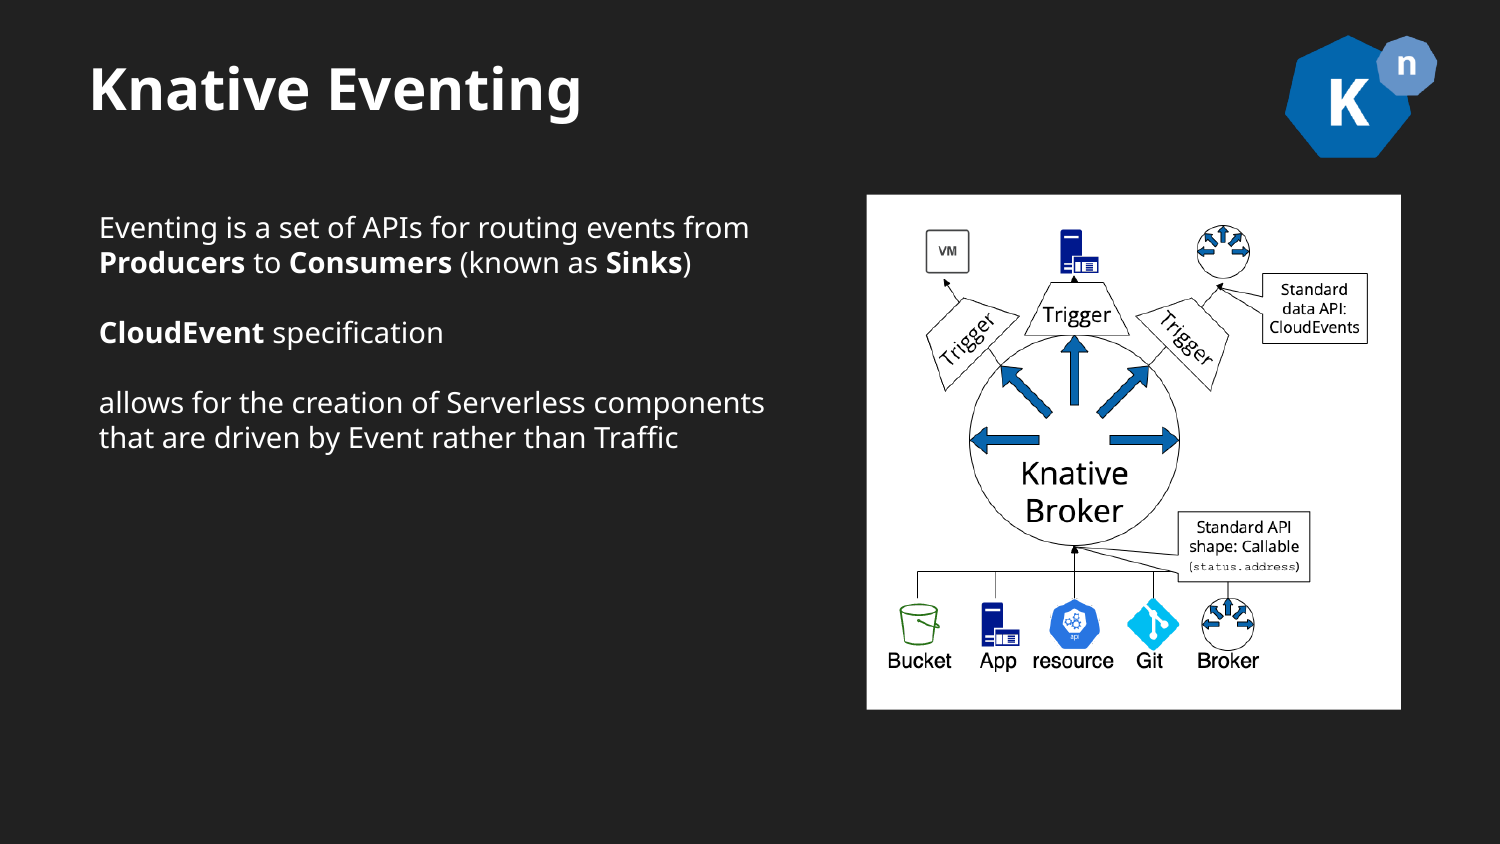

Knative Eventing
Eventing is a set of APIs for routing events from Producers to Consumers (known as Sinks)
CloudEvent specification
allows for the creation of Serverless components that are driven by Event rather than Traffic